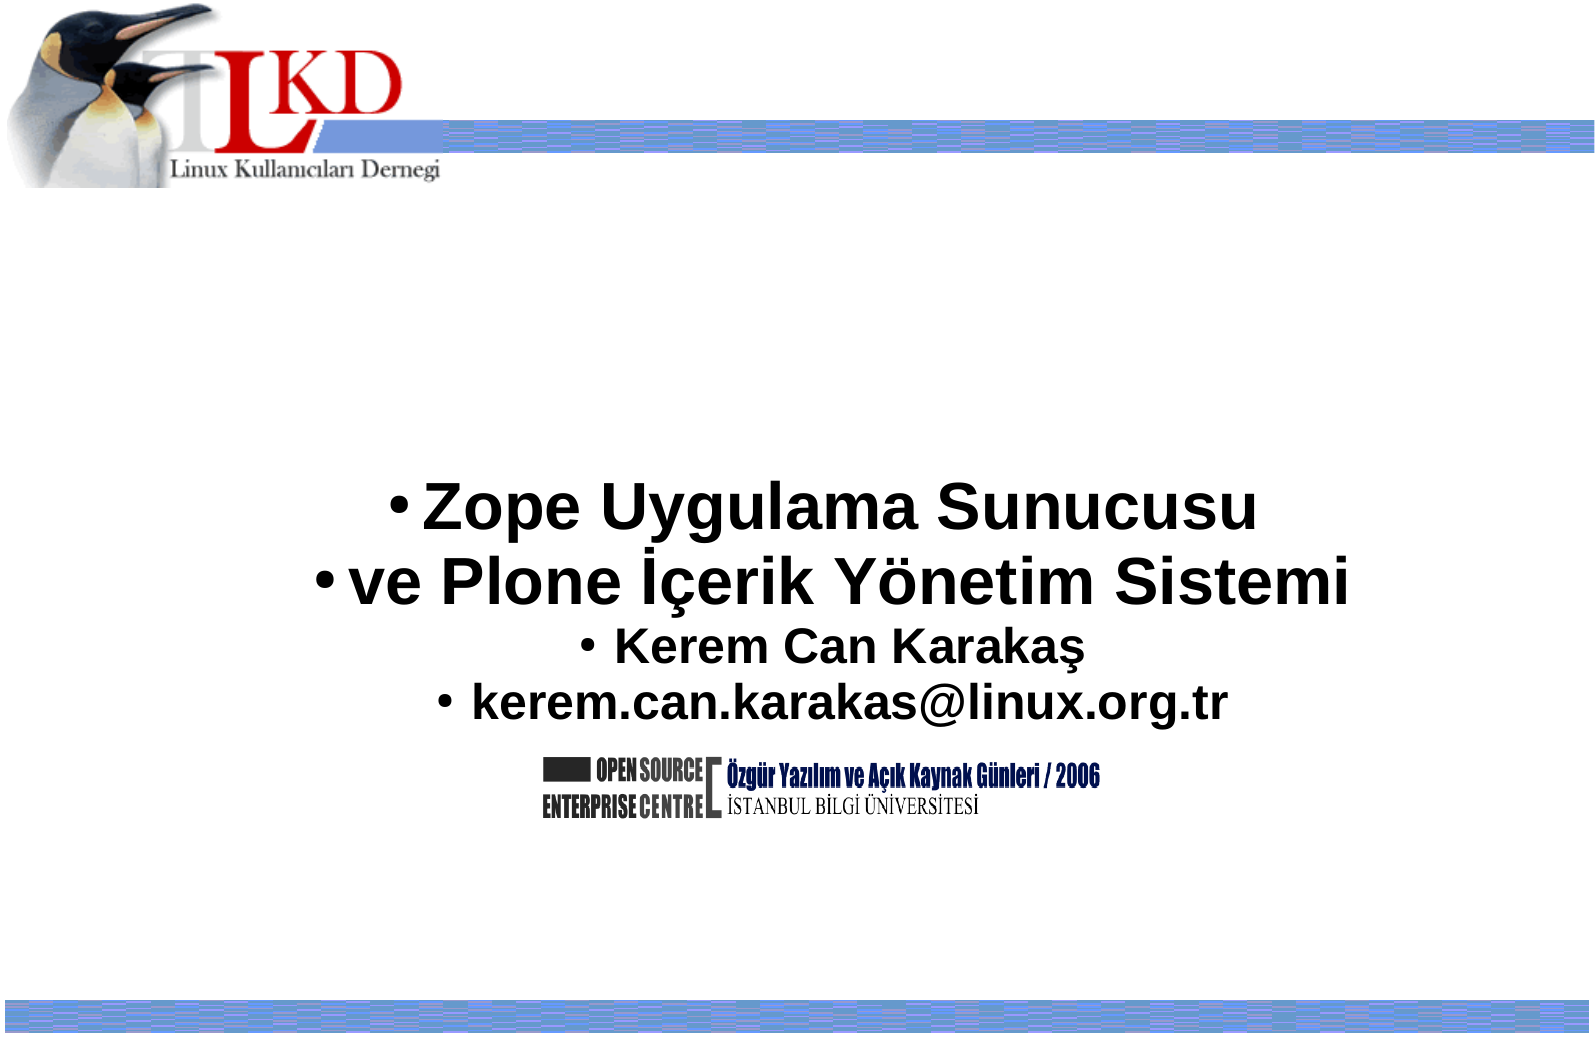

#
Zope Uygulama Sunucusu
ve Plone İçerik Yönetim Sistemi
Kerem Can Karakaş
kerem.can.karakas@linux.org.tr